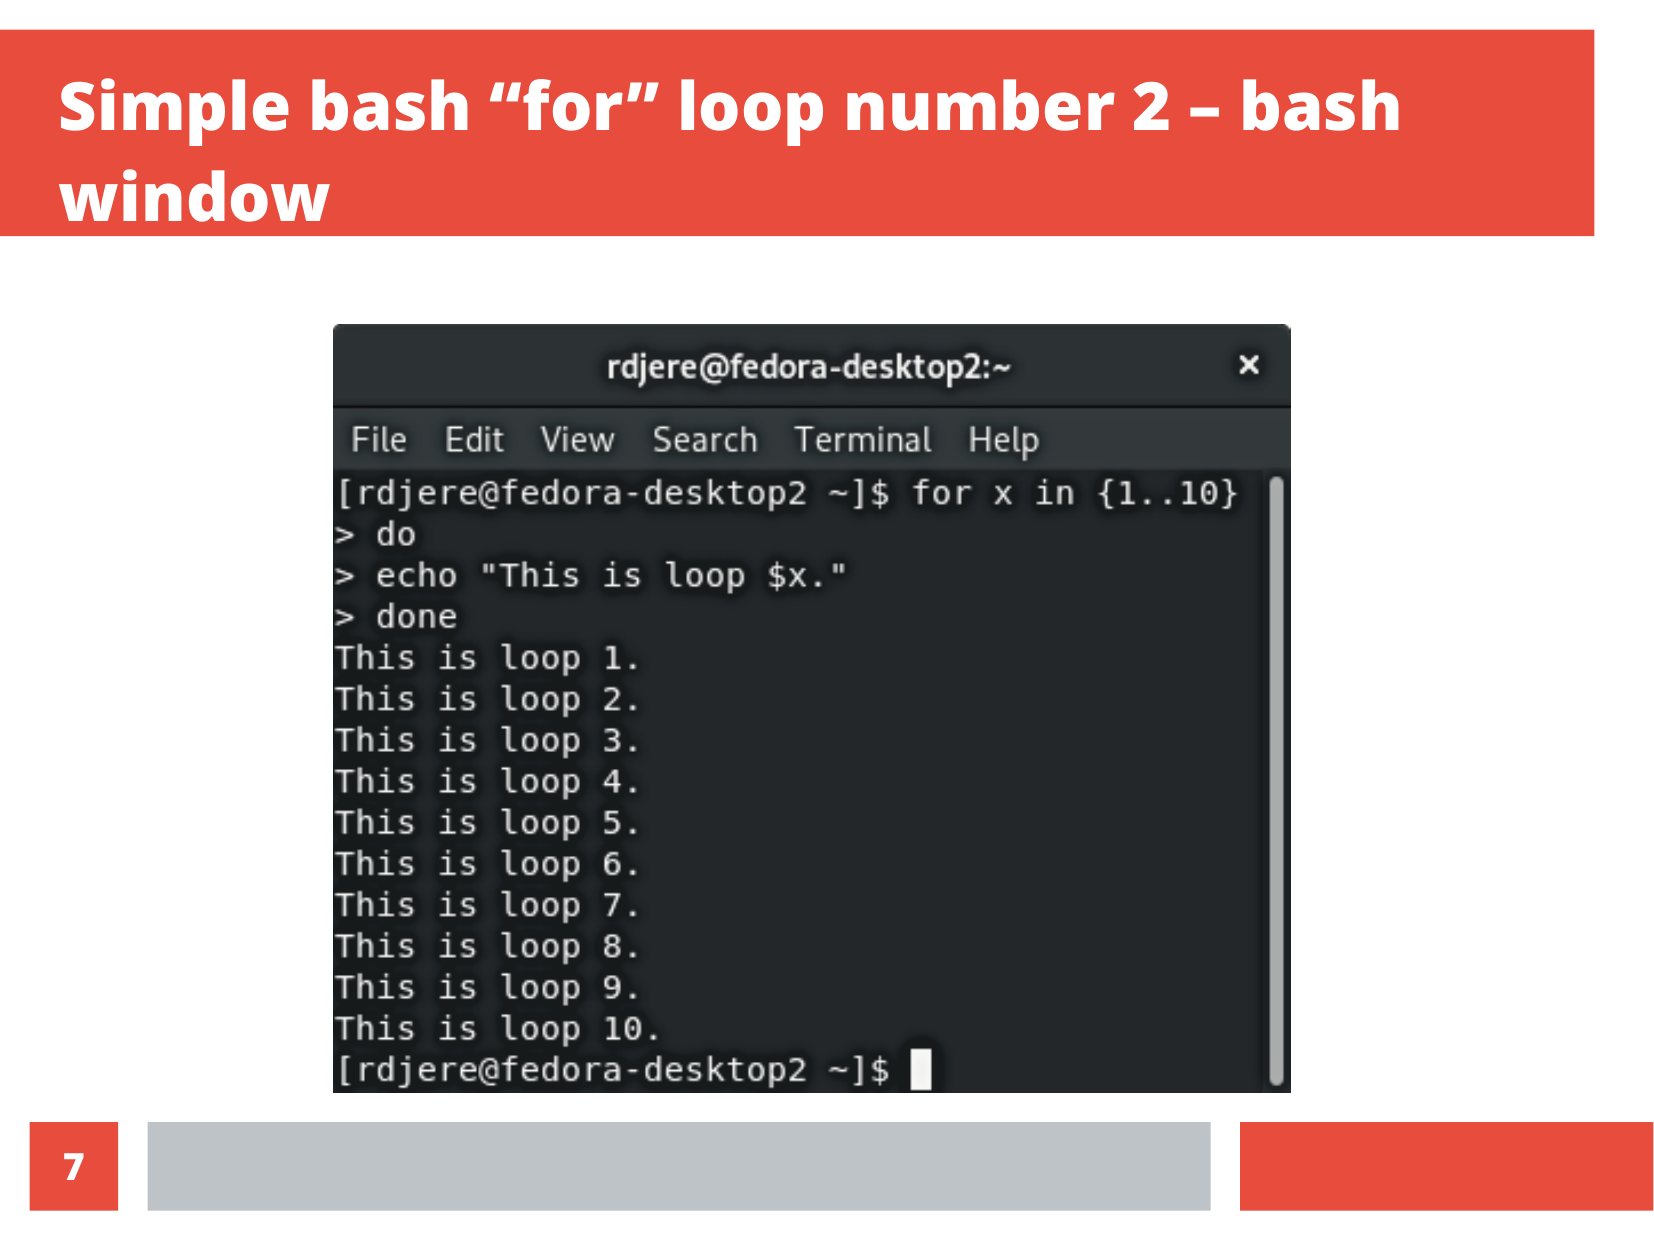

# Simple bash “for” loop number 2 – bash window
7